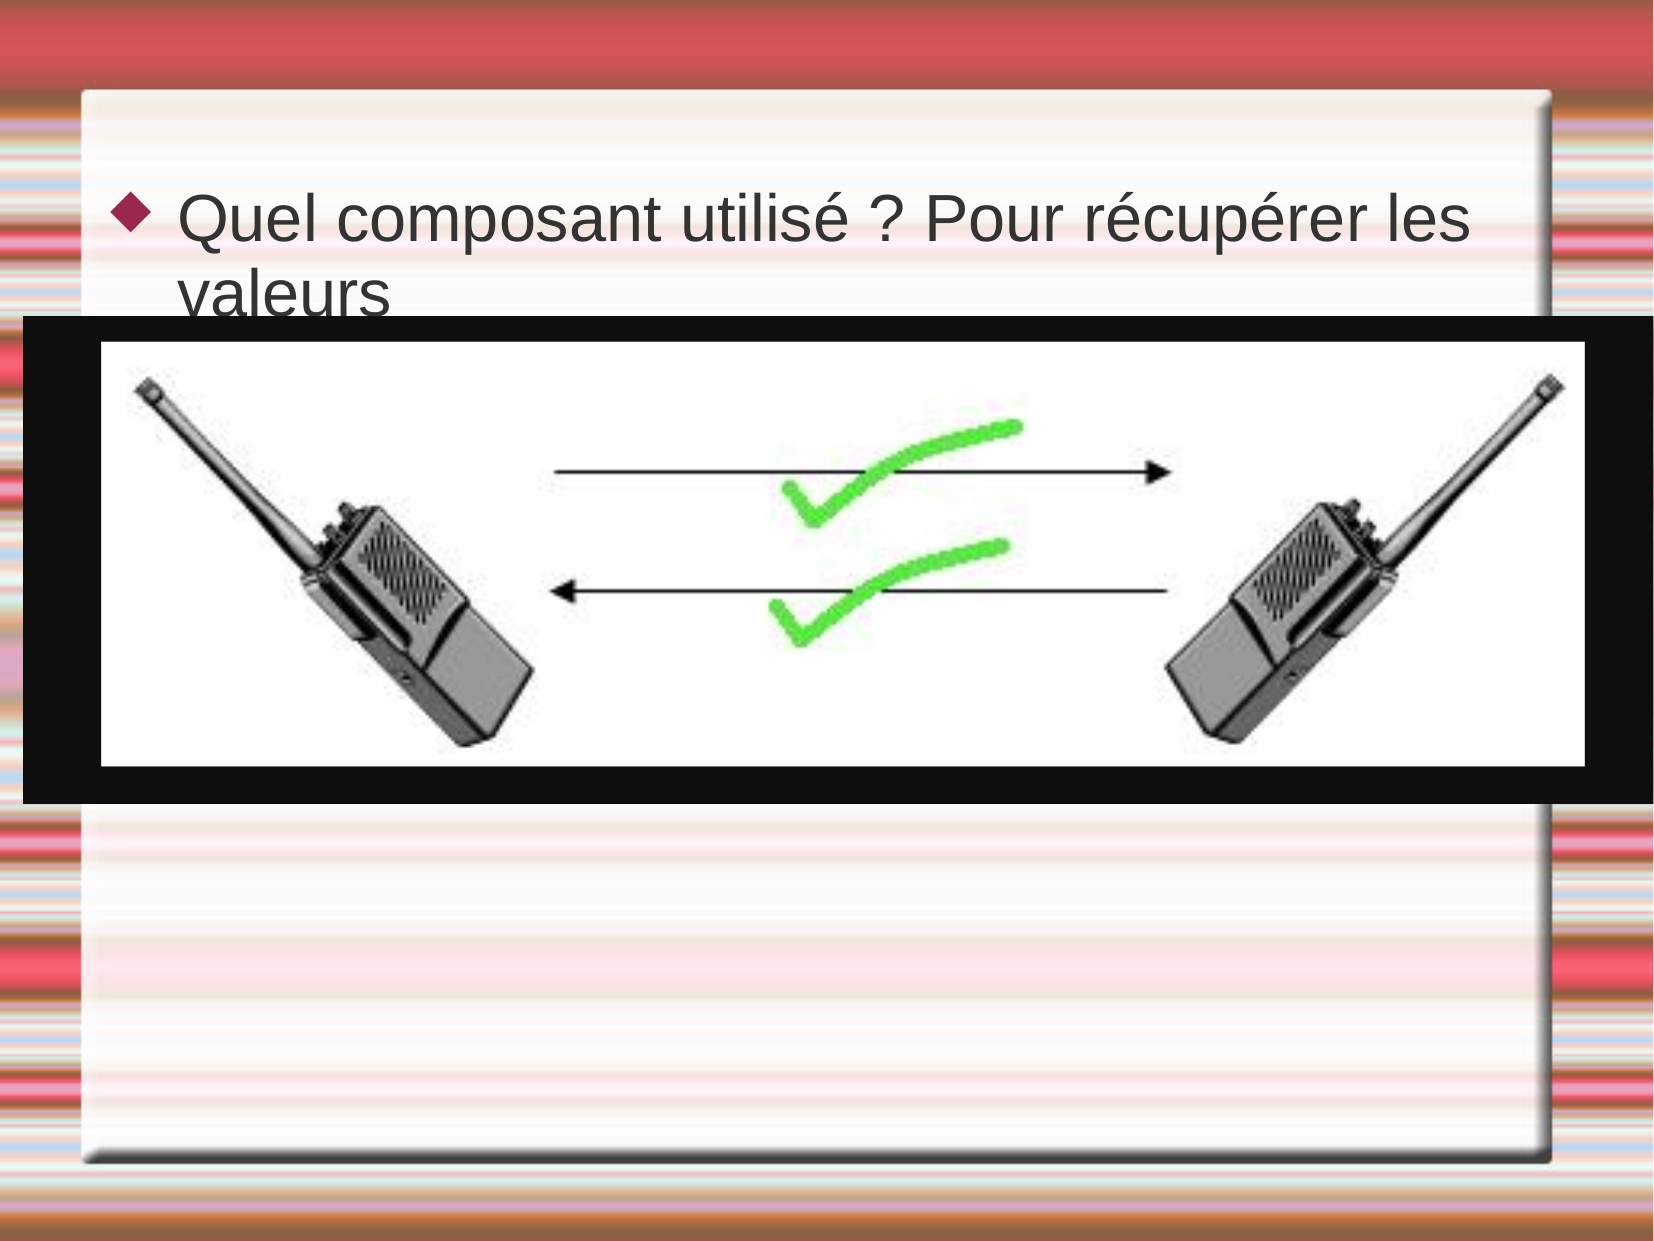

# Quel composant utilisé ? Pour récupérer les valeurs